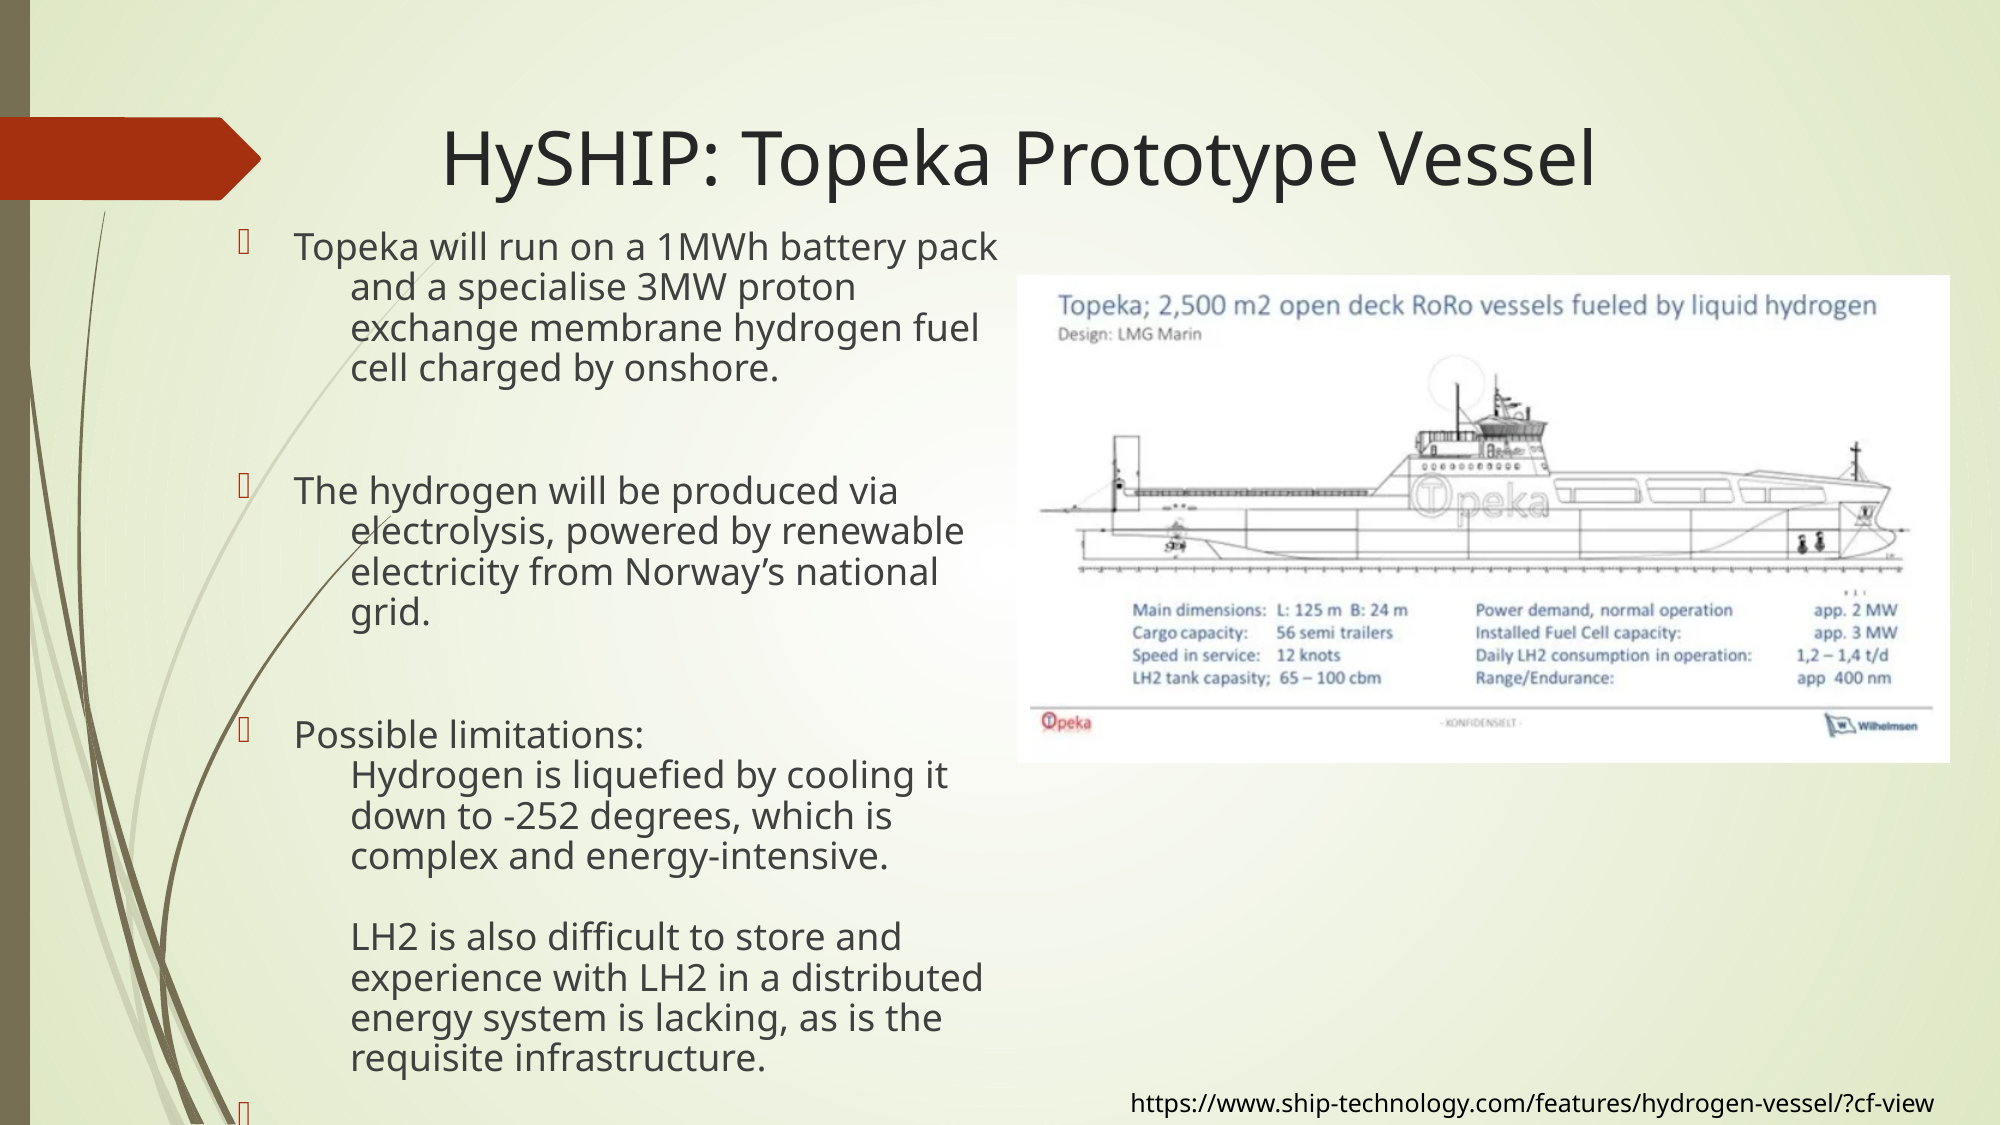

# HySHIP: Topeka Prototype Vessel
Topeka will run on a 1MWh battery pack and a specialise 3MW proton exchange membrane hydrogen fuel cell charged by onshore.
The hydrogen will be produced via electrolysis, powered by renewable electricity from Norway’s national grid.
Possible limitations:
Hydrogen is liquefied by cooling it down to -252 degrees, which is complex and energy-intensive.
LH2 is also difficult to store and experience with LH2 in a distributed energy system is lacking, as is the requisite infrastructure.
https://www.ship-technology.com/features/hydrogen-vessel/?cf-view